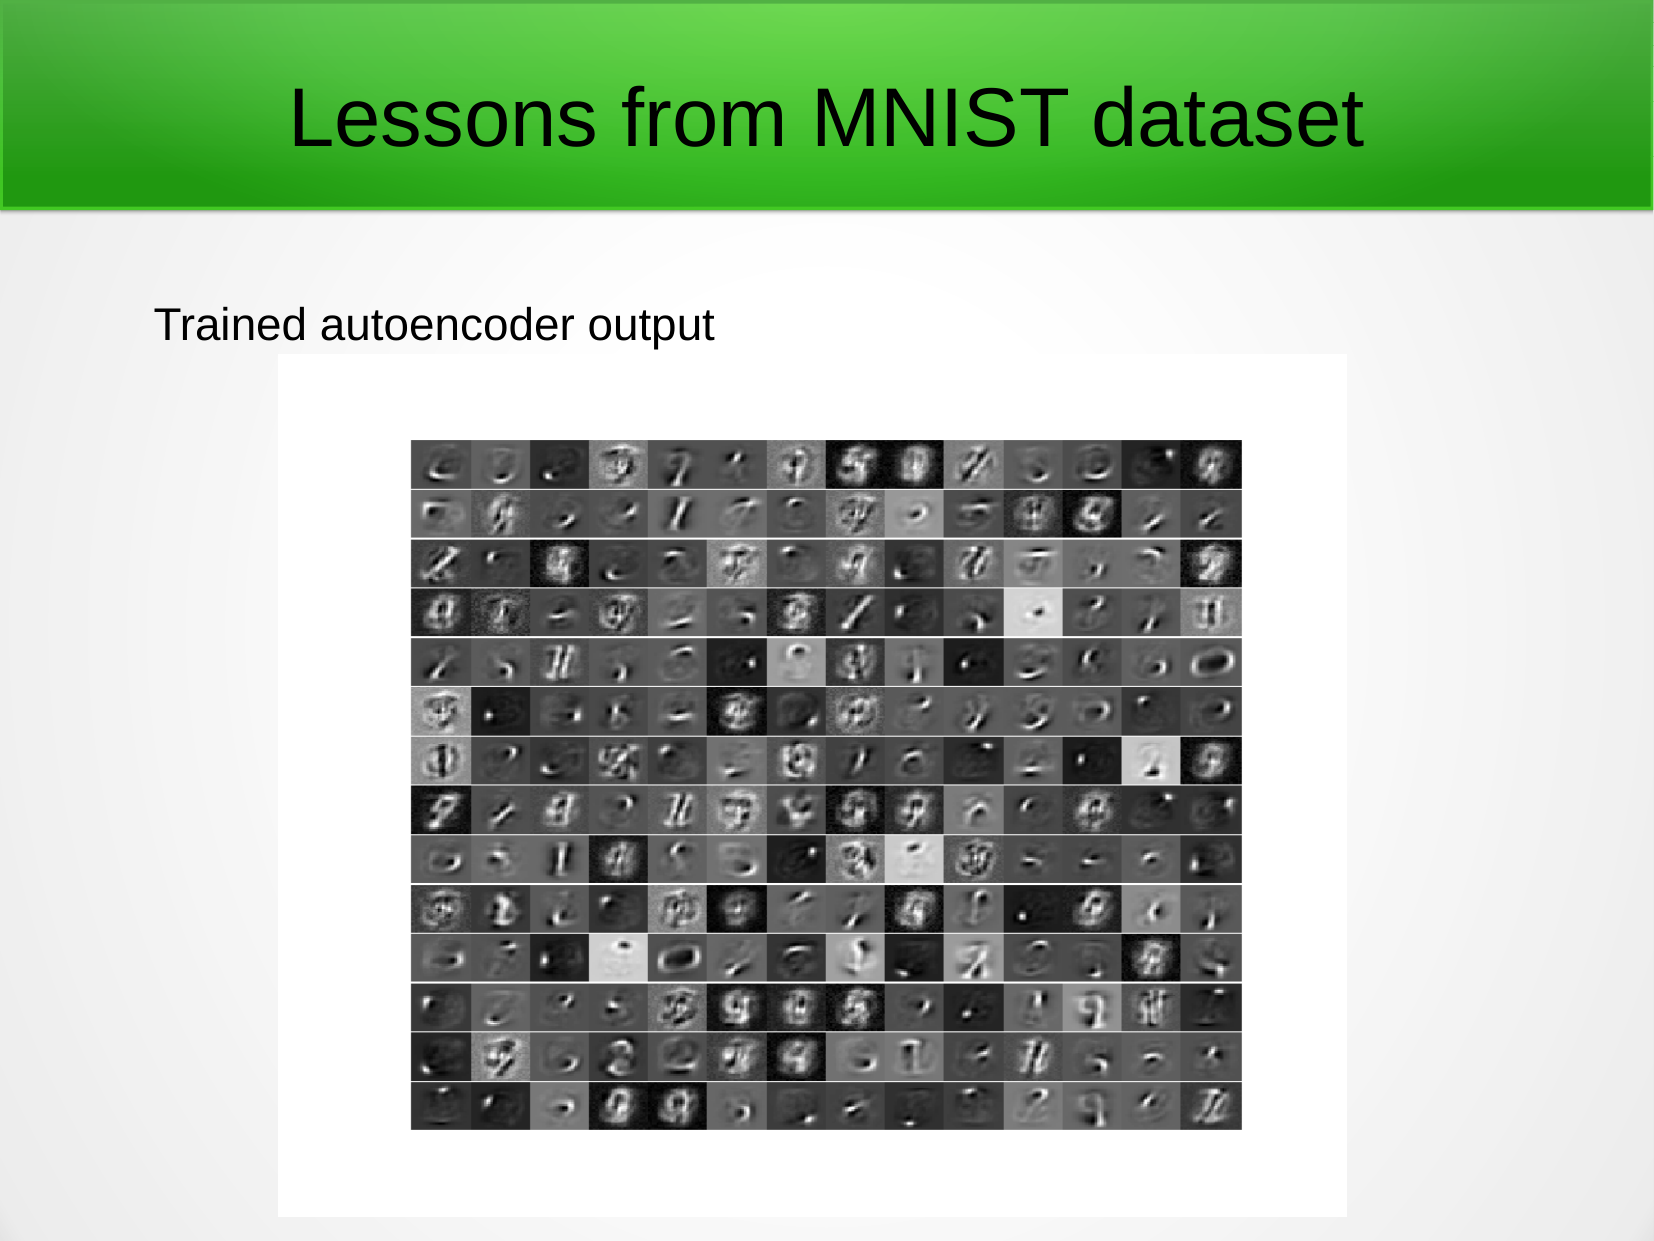

# Lessons from MNIST dataset
Trained autoencoder output